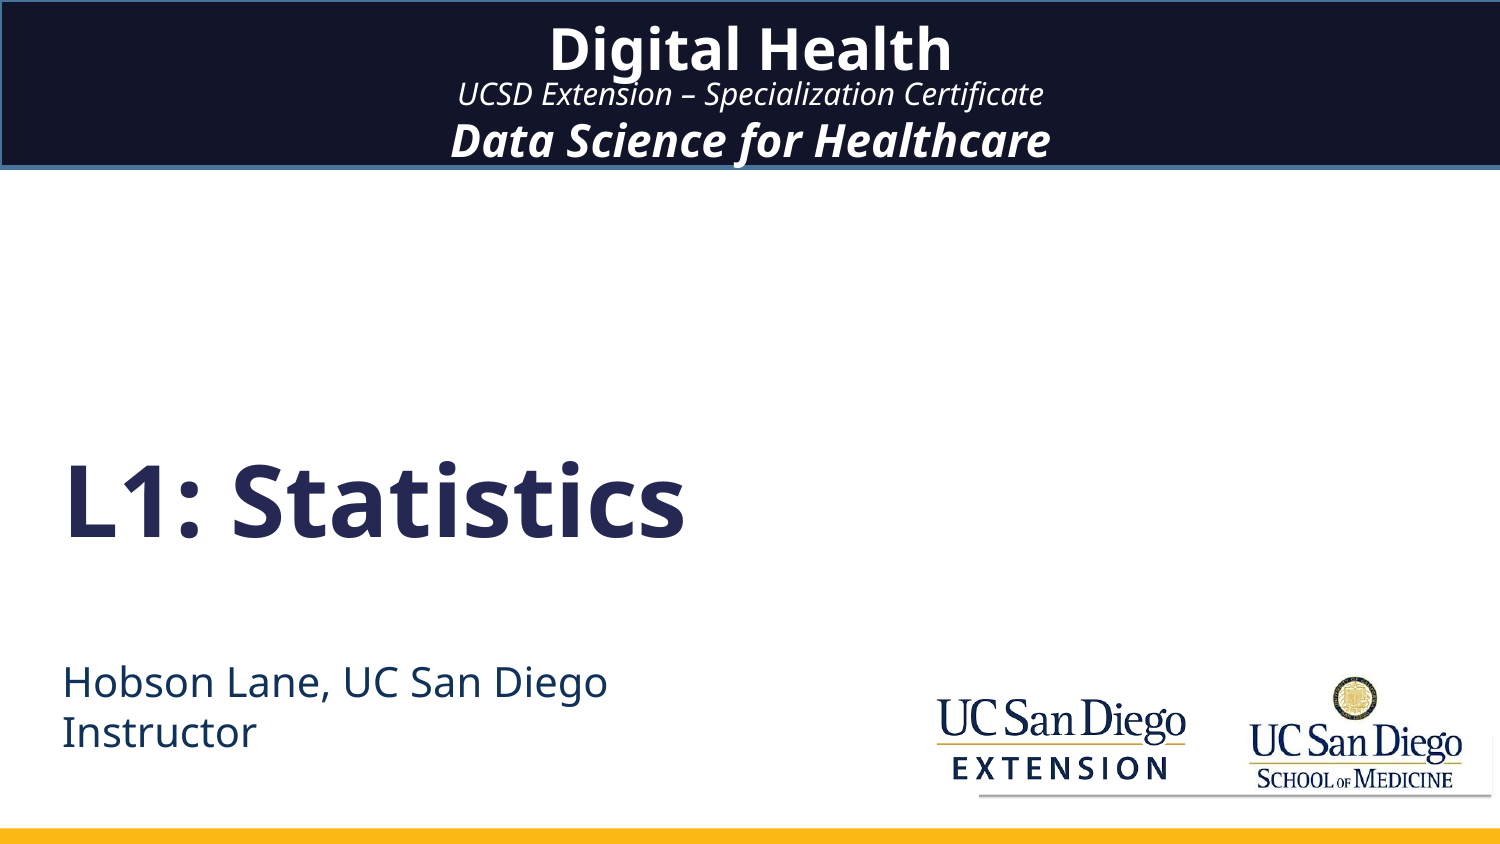

Digital Health
UCSD Extension – Specialization Certificate
Data Science for Healthcare
# L1: Statistics
Hobson Lane, UC San Diego
Instructor